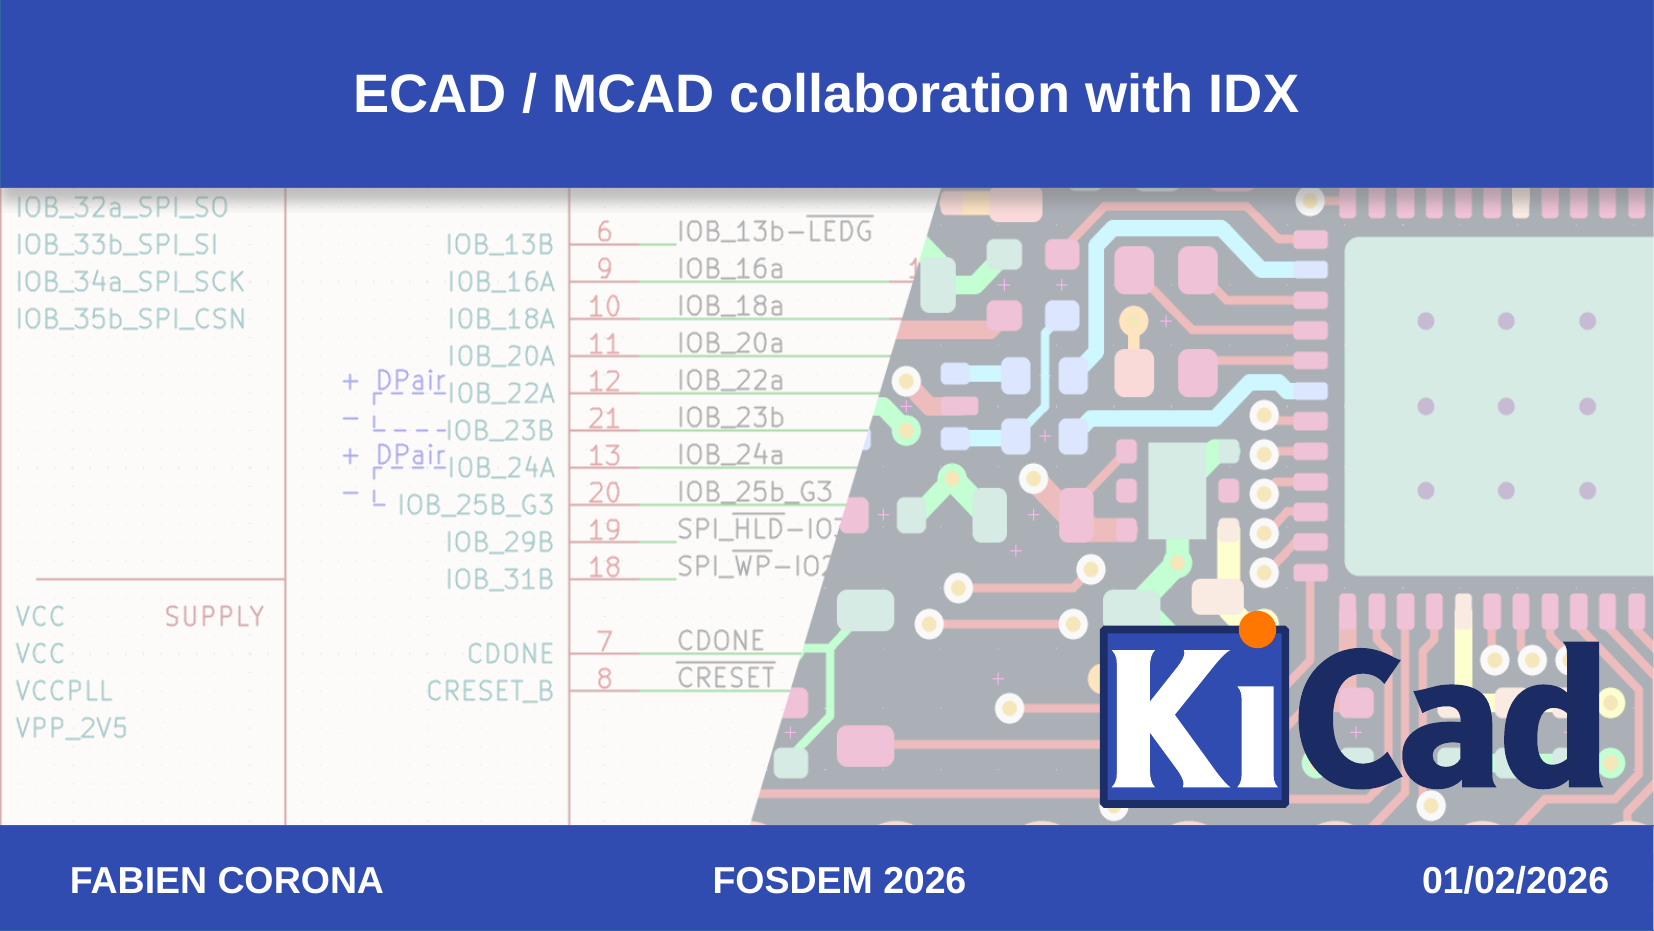

ECAD / MCAD collaboration with IDX
| FABIEN CORONA | FOSDEM 2026 | 01/02/2026 |
| --- | --- | --- |
| | | |
| --- | --- | --- |